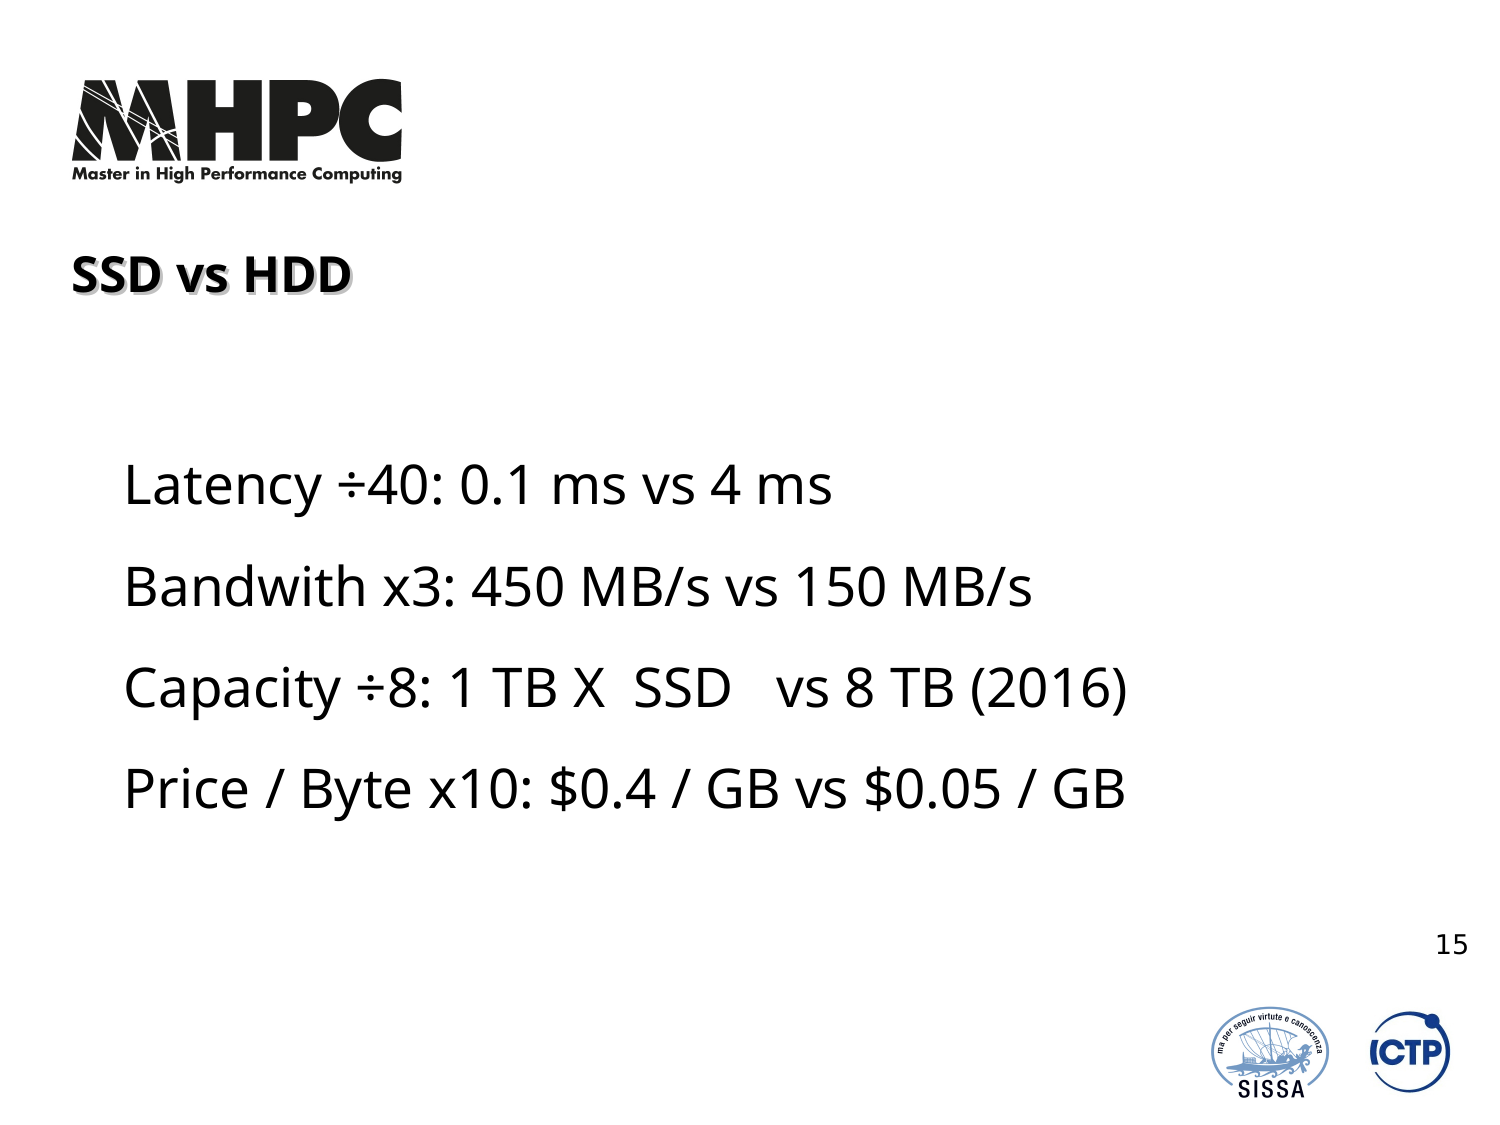

# SSD vs HDD
Latency ÷40: 0.1 ms vs 4 ms
Bandwith x3: 450 MB/s vs 150 MB/s
Capacity ÷8: 1 TB X SSD vs 8 TB (2016)
Price / Byte x10: $0.4 / GB vs $0.05 / GB
15